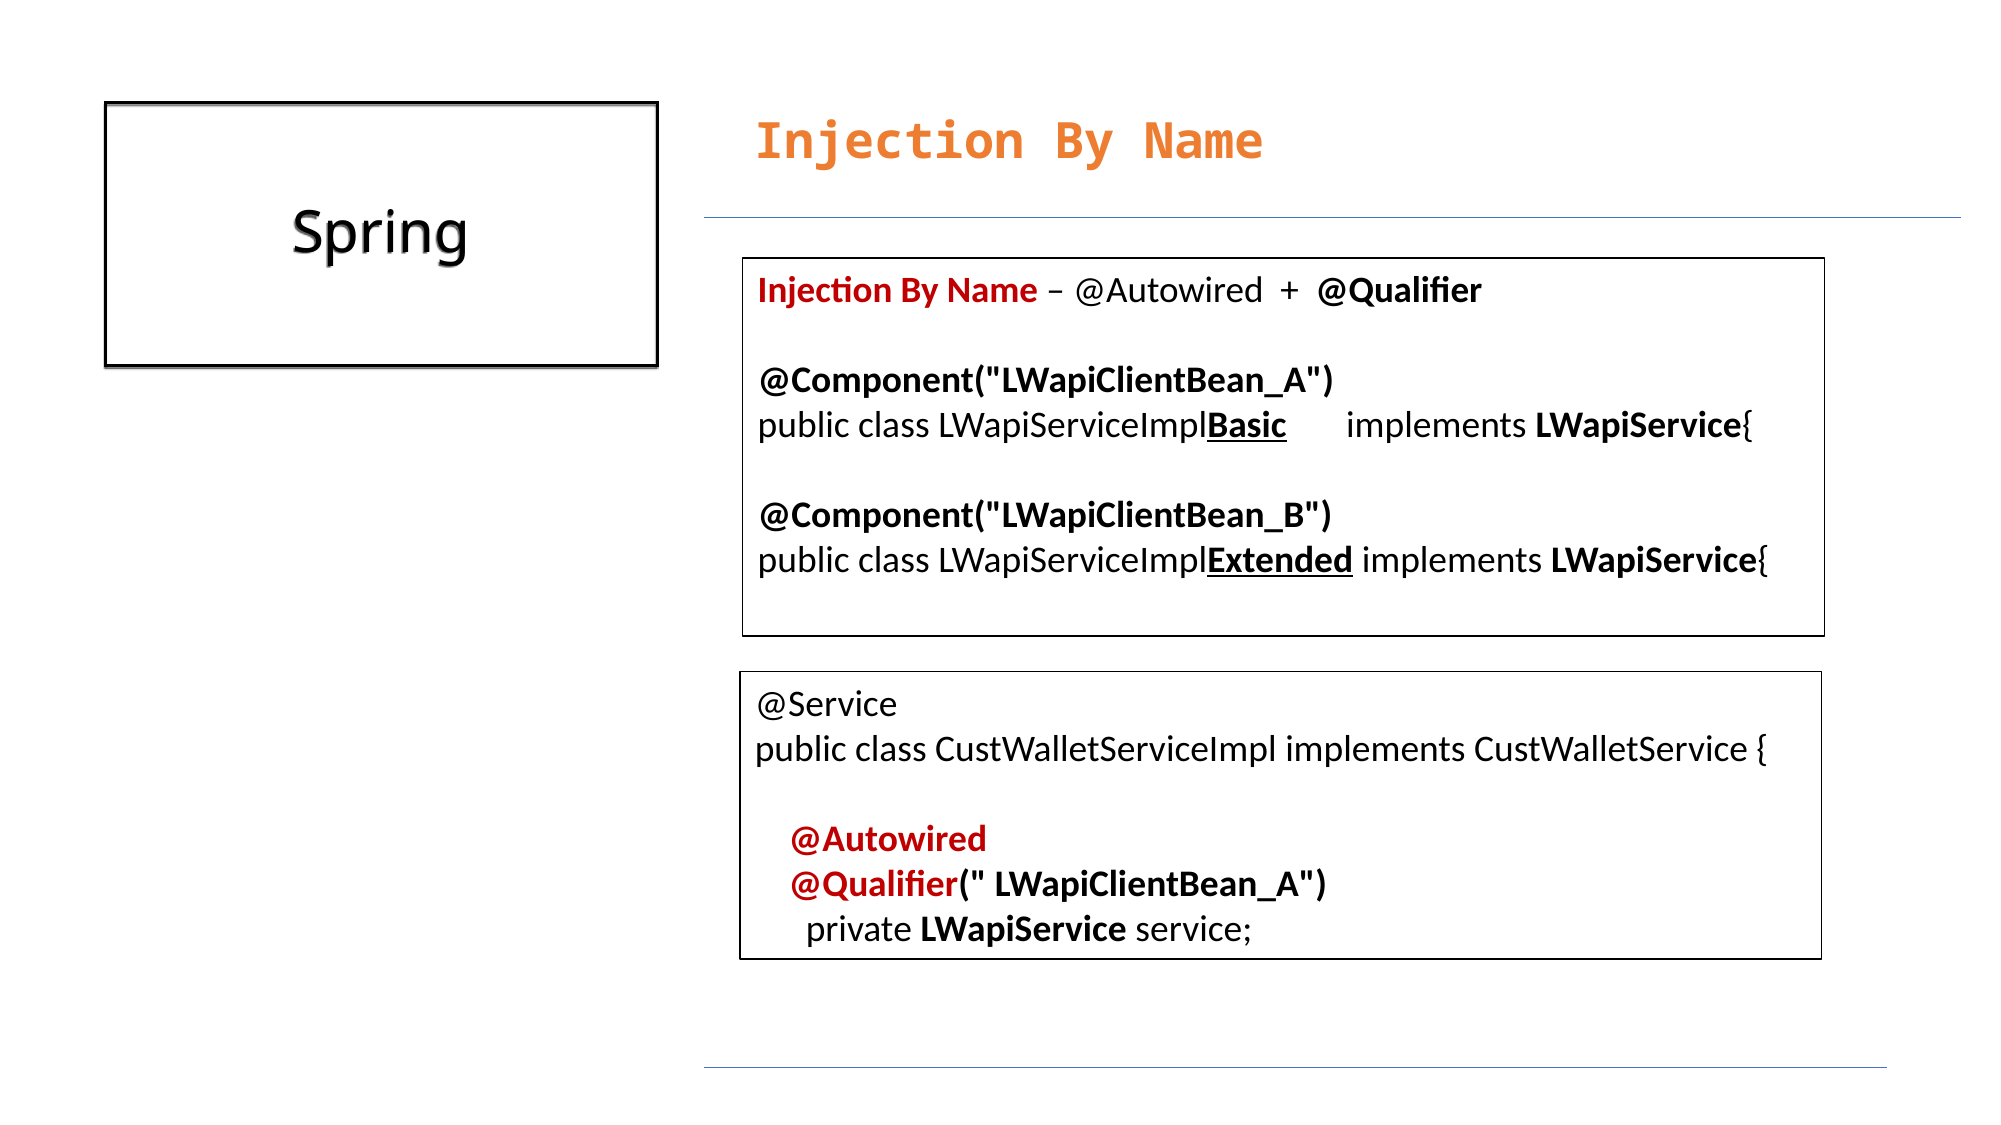

# Spring
Injection By Name
Injection By Name – @Autowired + @Qualifier
@Component("LWapiClientBean_A")
public class LWapiServiceImplBasic implements LWapiService{
@Component("LWapiClientBean_B")
public class LWapiServiceImplExtended implements LWapiService{
@Service
public class CustWalletServiceImpl implements CustWalletService {
 @Autowired
 @Qualifier(" LWapiClientBean_A")
 private LWapiService service;